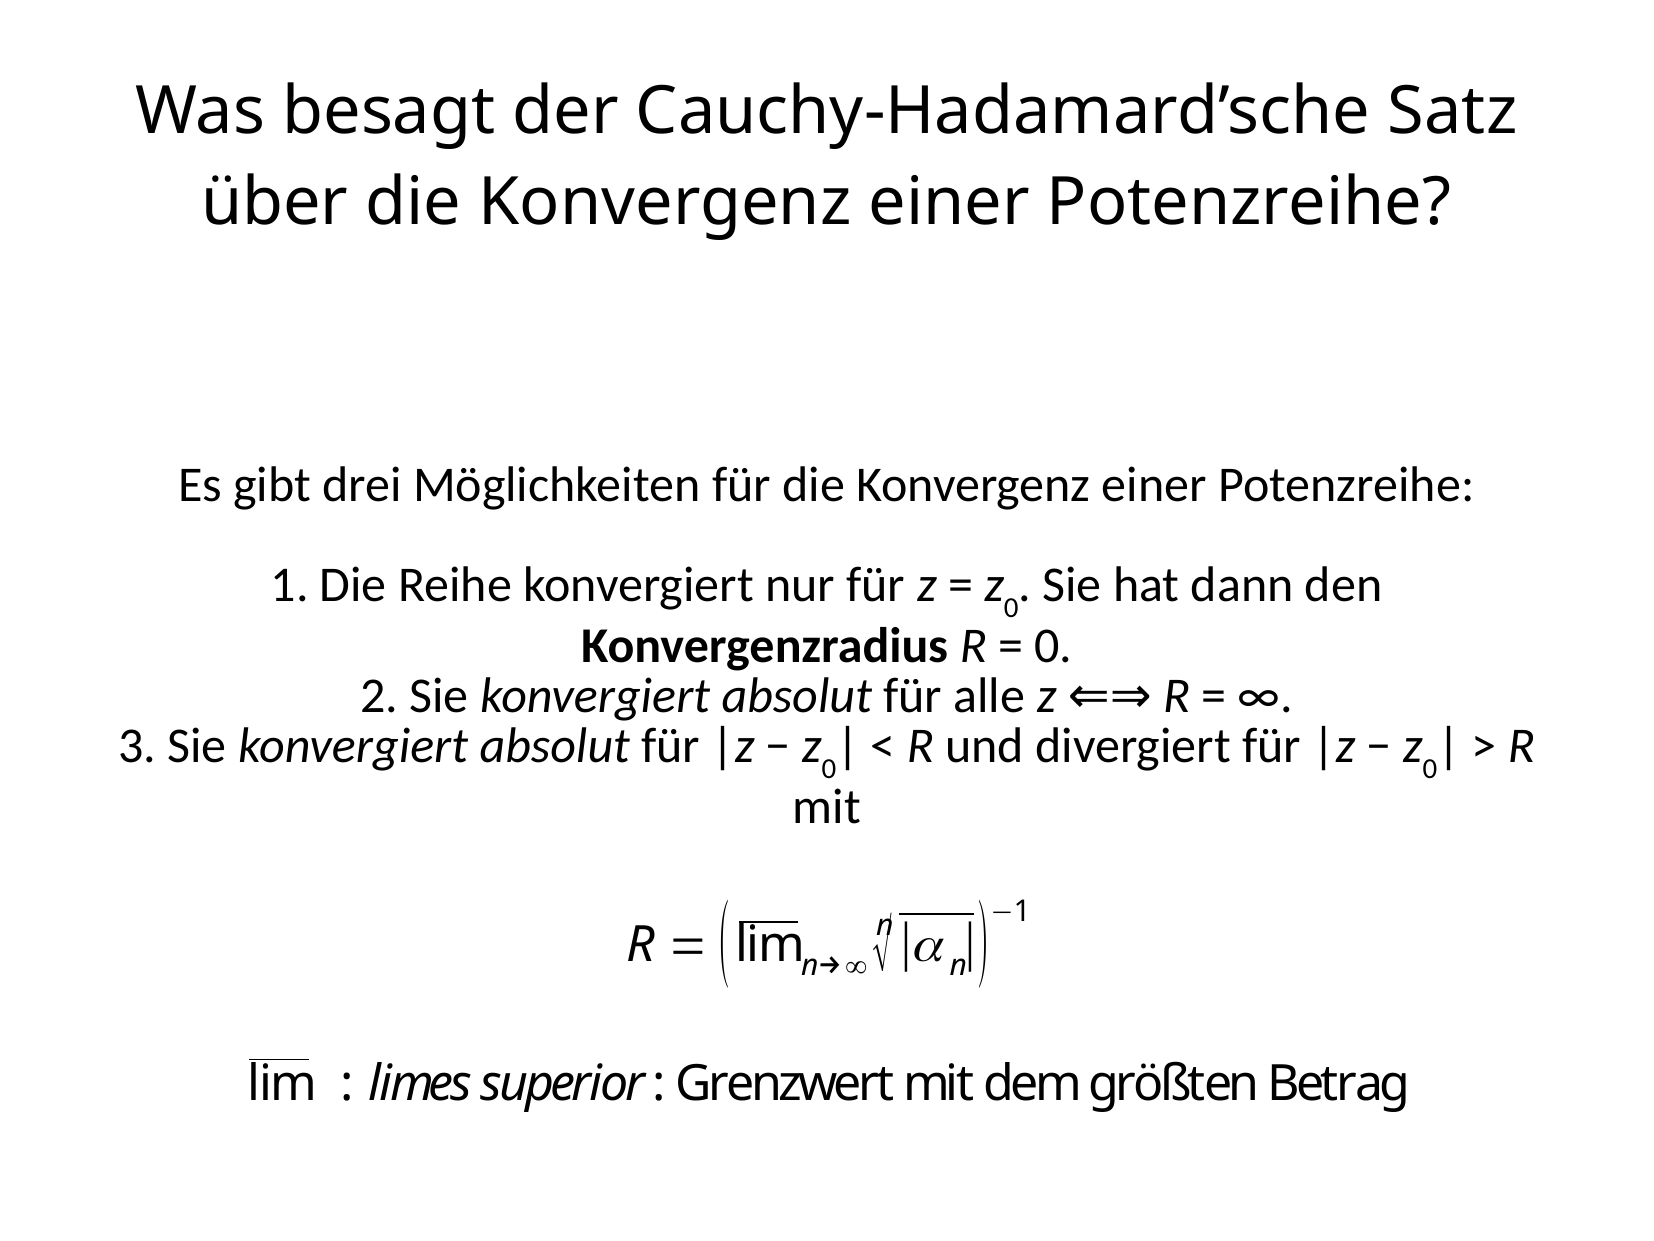

# Was besagt der Cauchy-Hadamard’sche Satz über die Konvergenz einer Potenzreihe?
Es gibt drei Möglichkeiten für die Konvergenz einer Potenzreihe:
1. Die Reihe konvergiert nur für z = z0. Sie hat dann den Konvergenzradius R = 0.
2. Sie konvergiert absolut für alle z ⇐⇒ R = ∞.
3. Sie konvergiert absolut für |z − z0| < R und divergiert für |z − z0| > R mit